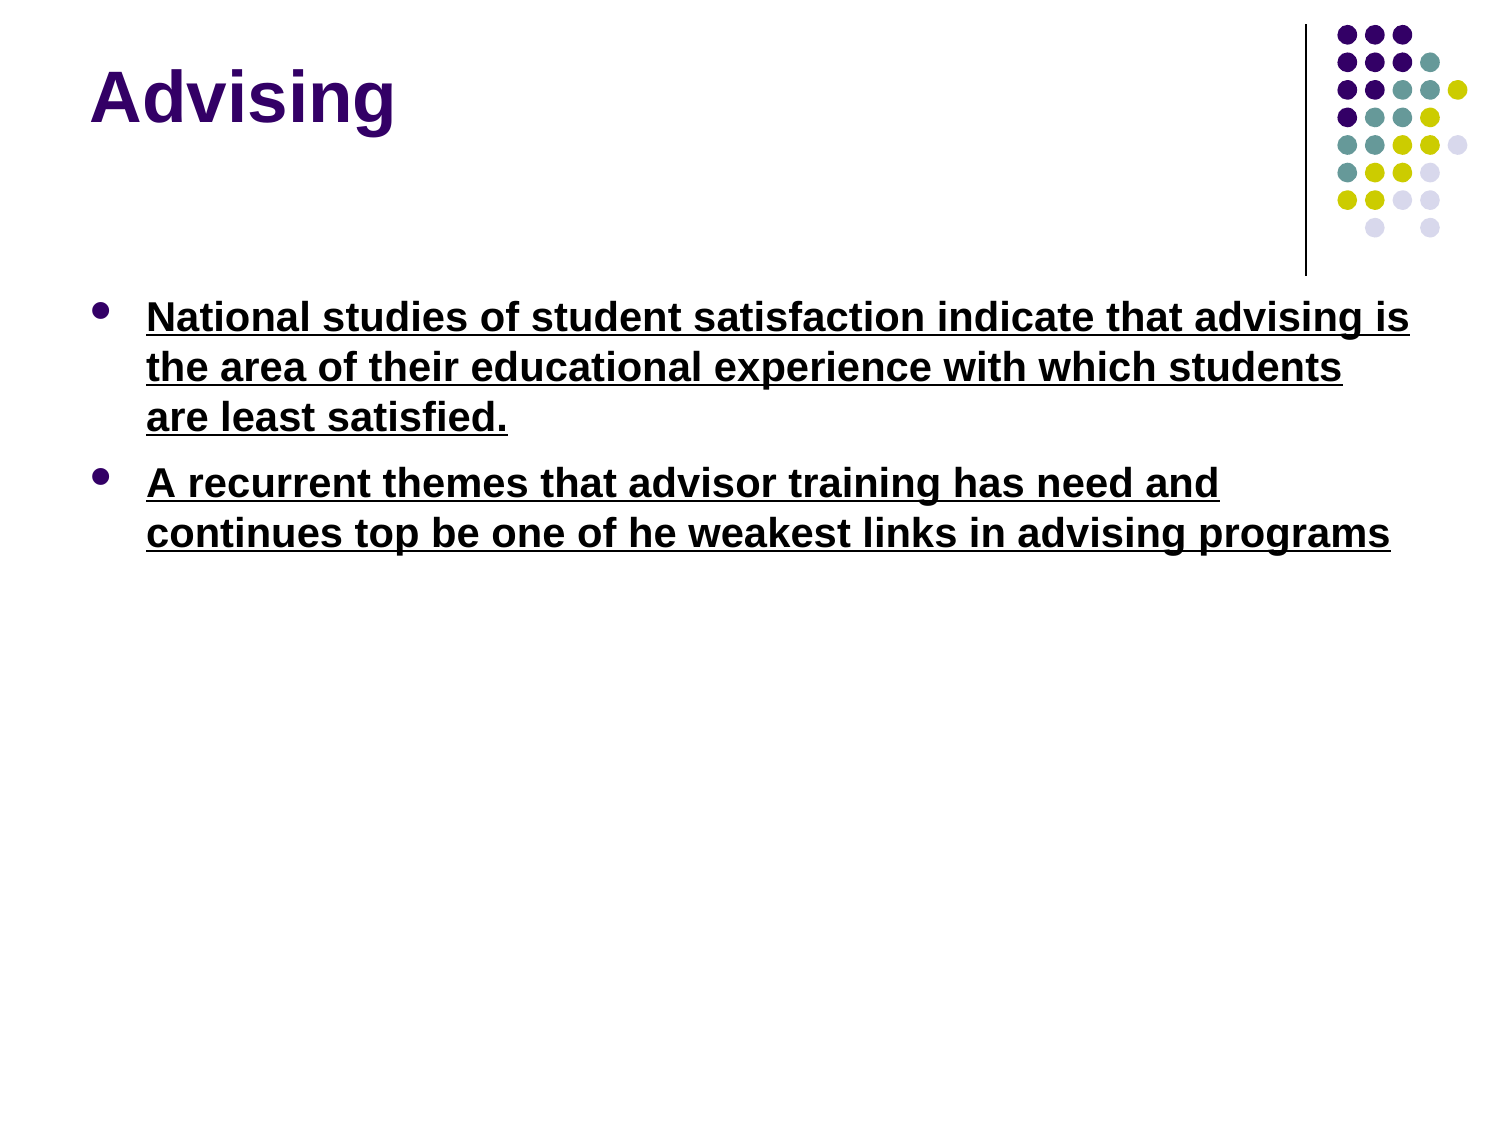

# Advising
National studies of student satisfaction indicate that advising is the area of their educational experience with which students are least satisfied.
A recurrent themes that advisor training has need and continues top be one of he weakest links in advising programs